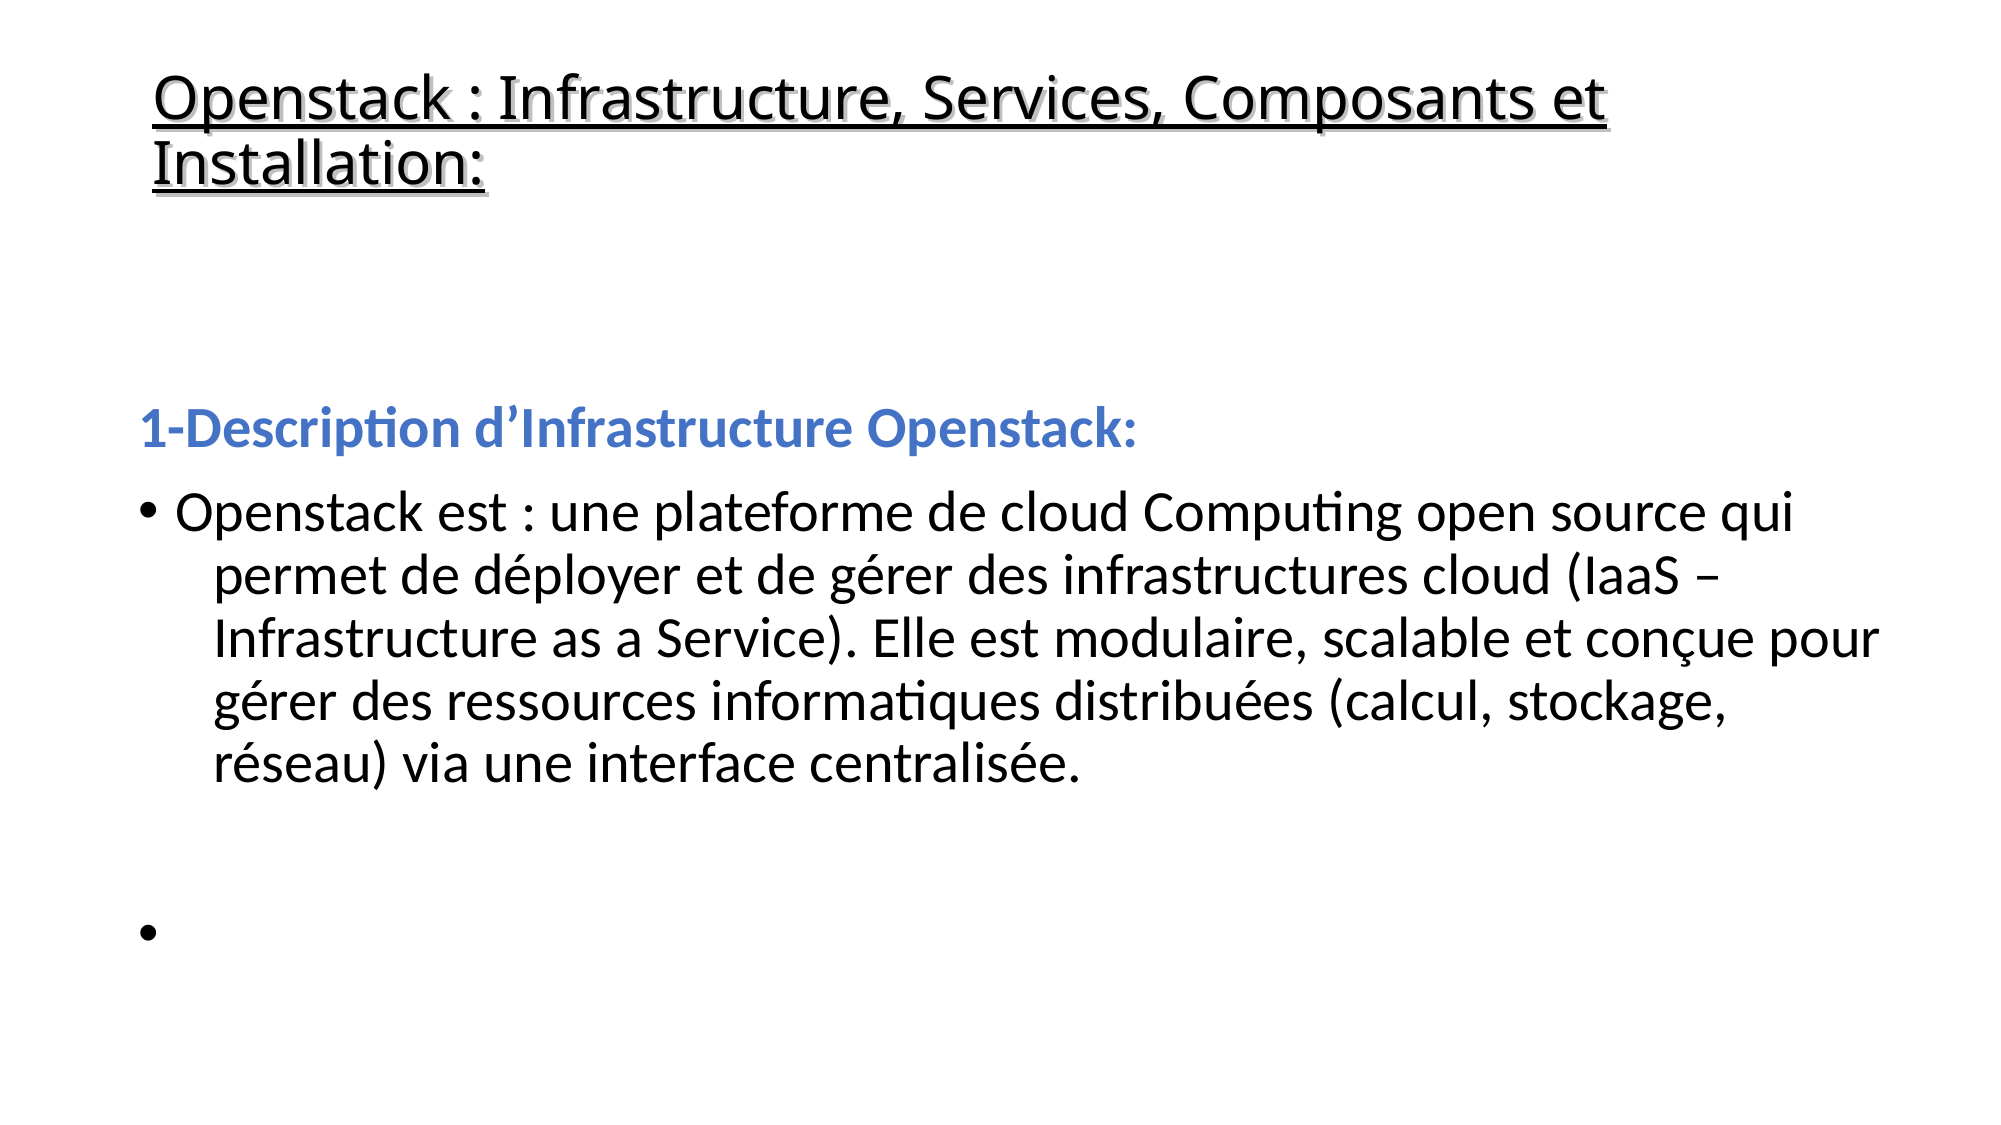

# Openstack : Infrastructure, Services, Composants et Installation:
1-Description d’Infrastructure Openstack:
Openstack est : une plateforme de cloud Computing open source qui permet de déployer et de gérer des infrastructures cloud (IaaS – Infrastructure as a Service). Elle est modulaire, scalable et conçue pour gérer des ressources informatiques distribuées (calcul, stockage, réseau) via une interface centralisée.